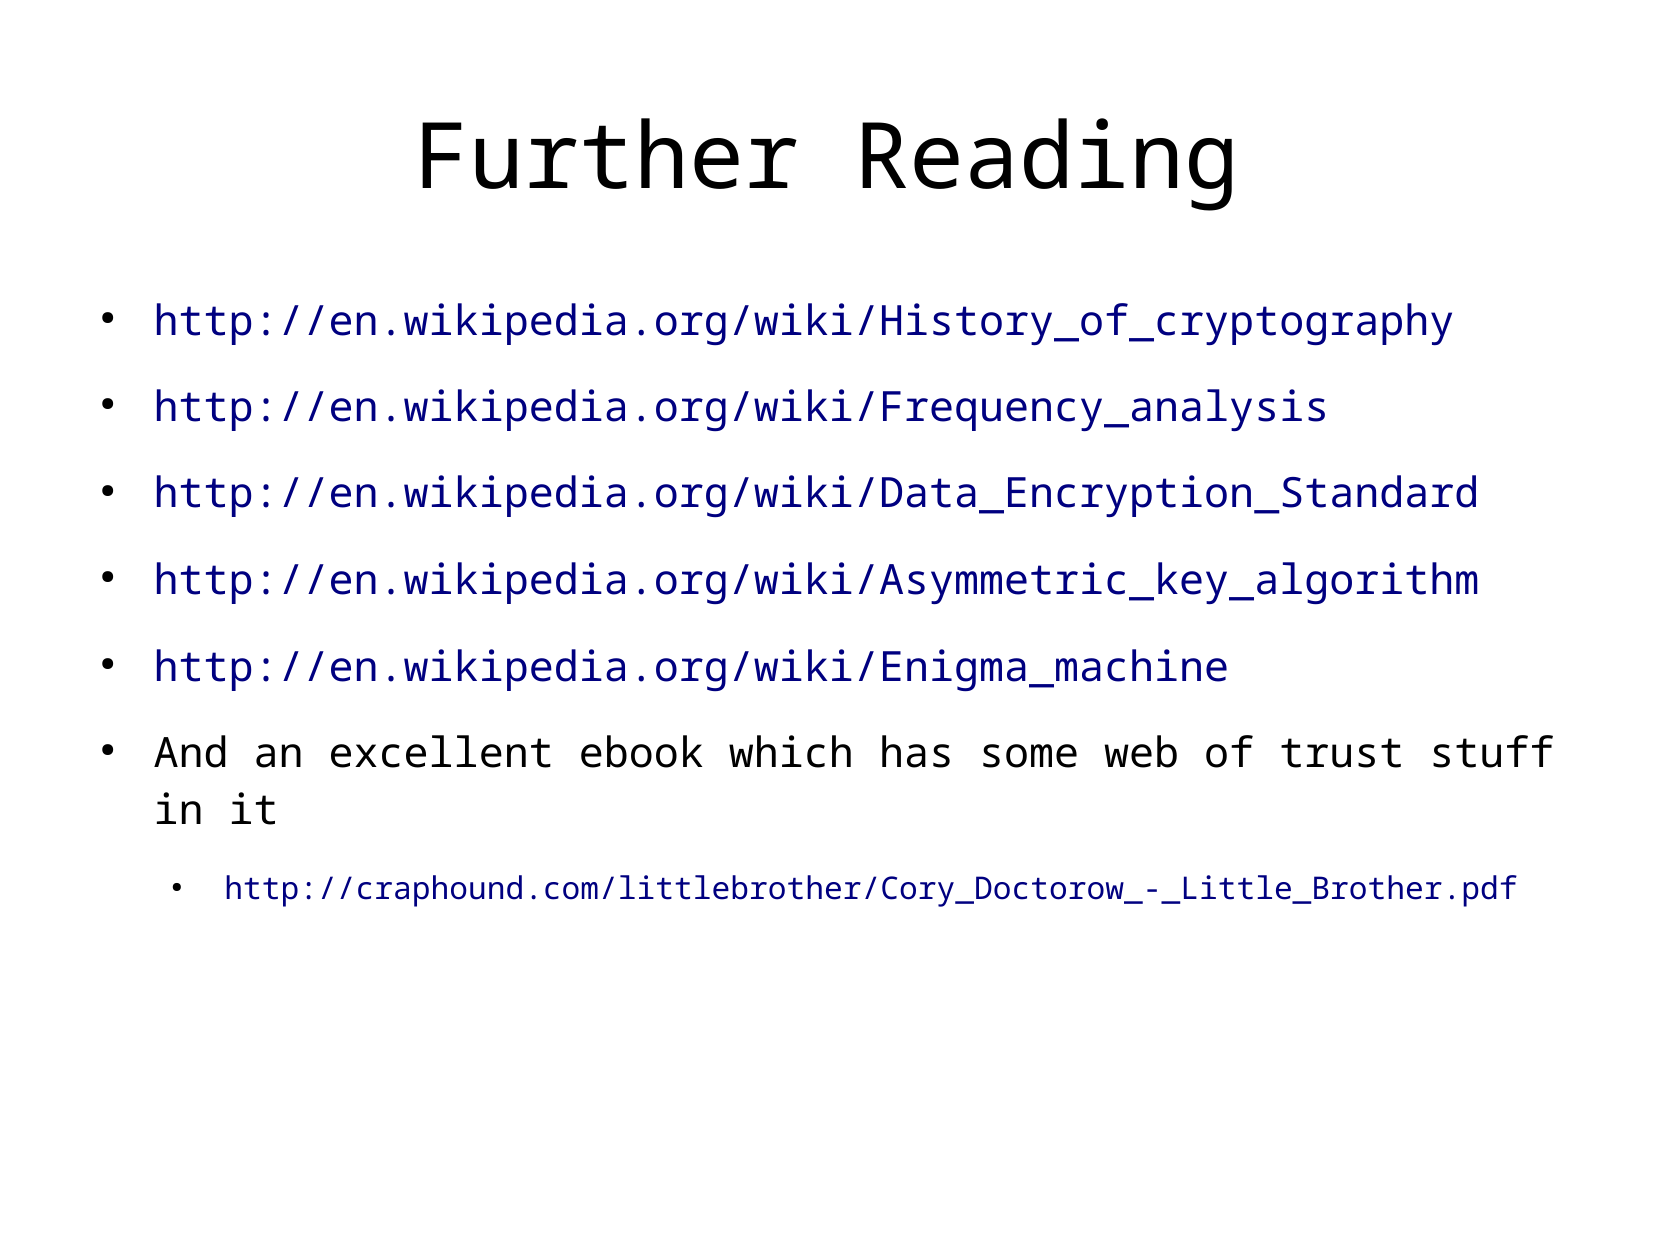

# Further Reading
http://en.wikipedia.org/wiki/History_of_cryptography
http://en.wikipedia.org/wiki/Frequency_analysis
http://en.wikipedia.org/wiki/Data_Encryption_Standard
http://en.wikipedia.org/wiki/Asymmetric_key_algorithm
http://en.wikipedia.org/wiki/Enigma_machine
And an excellent ebook which has some web of trust stuff in it
http://craphound.com/littlebrother/Cory_Doctorow_-_Little_Brother.pdf